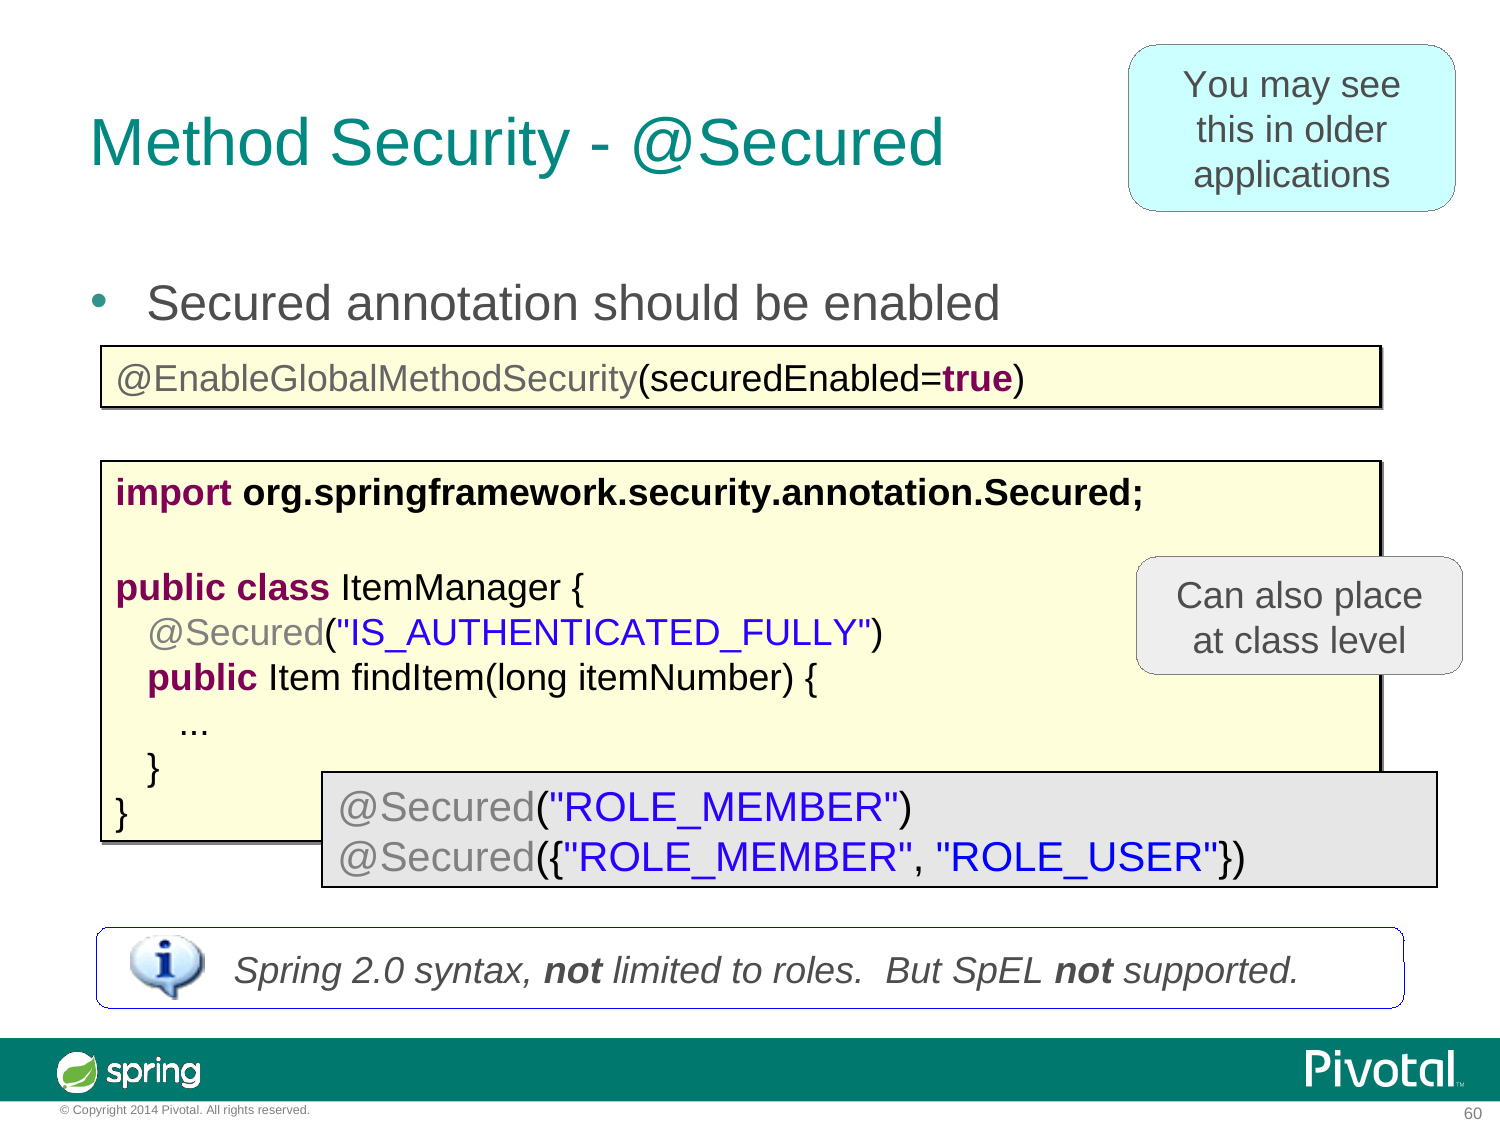

# Method Security - @Secured
You may see this in older applications
Secured annotation should be enabled
@EnableGlobalMethodSecurity(securedEnabled=true)
import org.springframework.security.annotation.Secured;
public class ItemManager {
 @Secured("IS_AUTHENTICATED_FULLY")
 public Item findItem(long itemNumber) {
 ...
 }
}
Can also place at class level
@Secured("ROLE_MEMBER")
@Secured({"ROLE_MEMBER", "ROLE_USER"})
Spring 2.0 syntax, not limited to roles. But SpEL not supported.